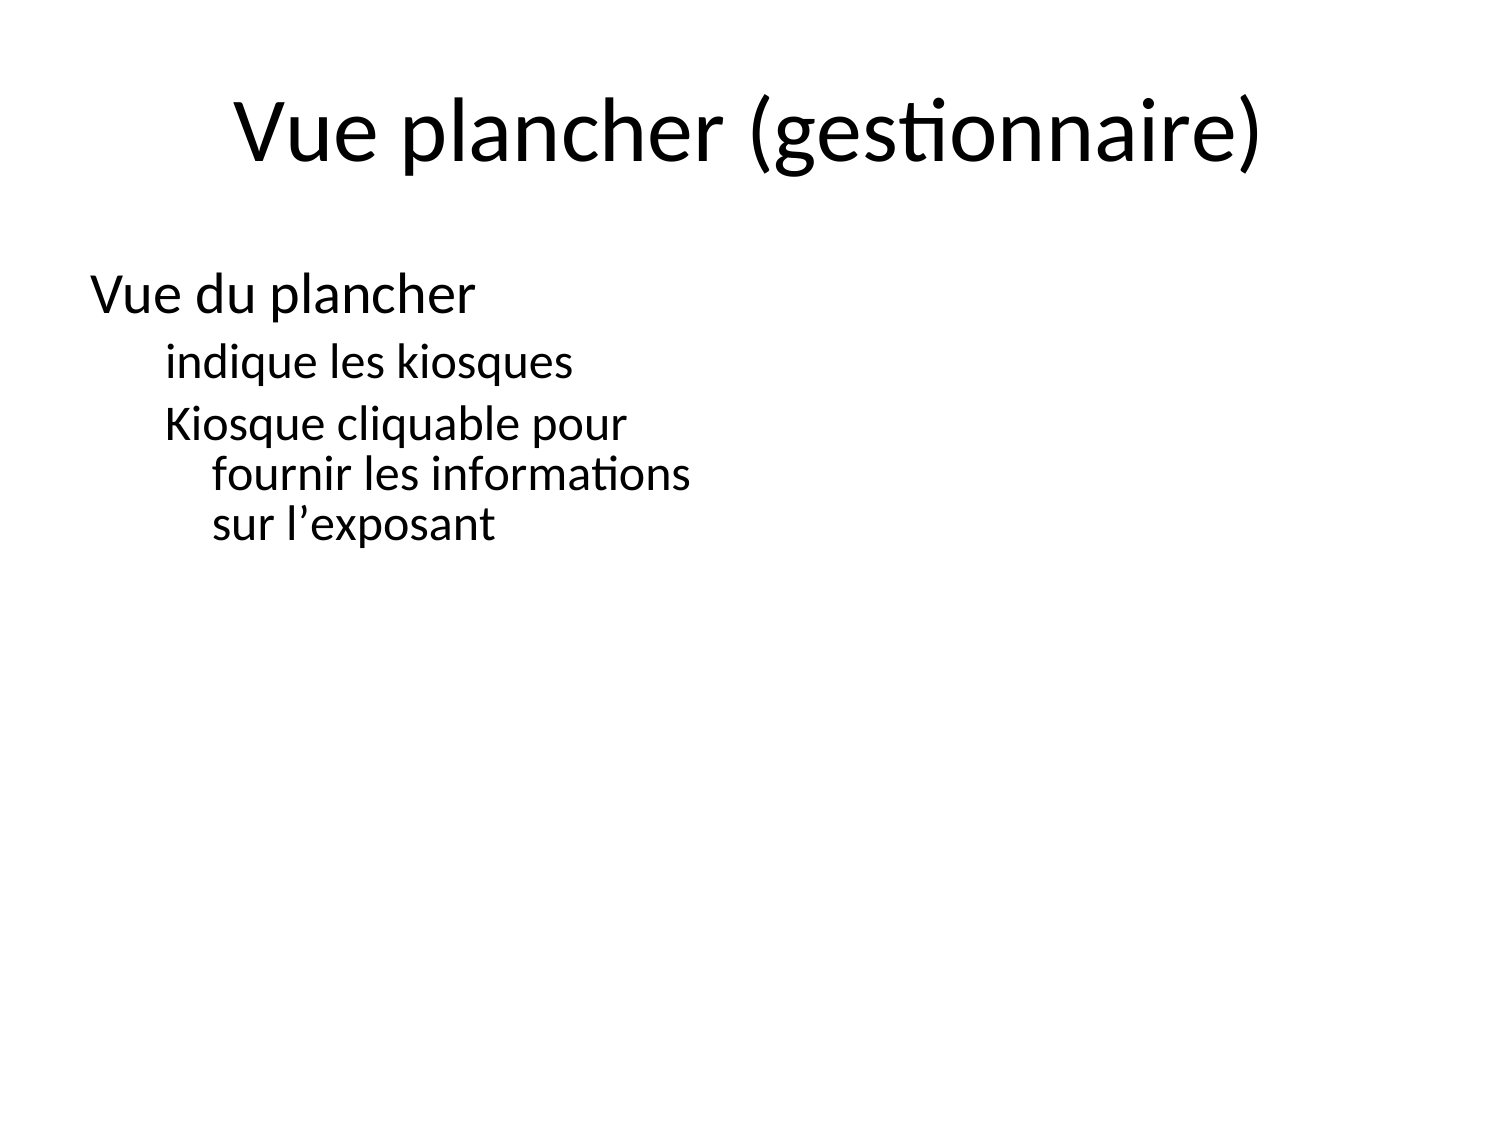

# Vue plancher (gestionnaire)
Vue du plancher
indique les kiosques
Kiosque cliquable pour fournir les informations sur l’exposant